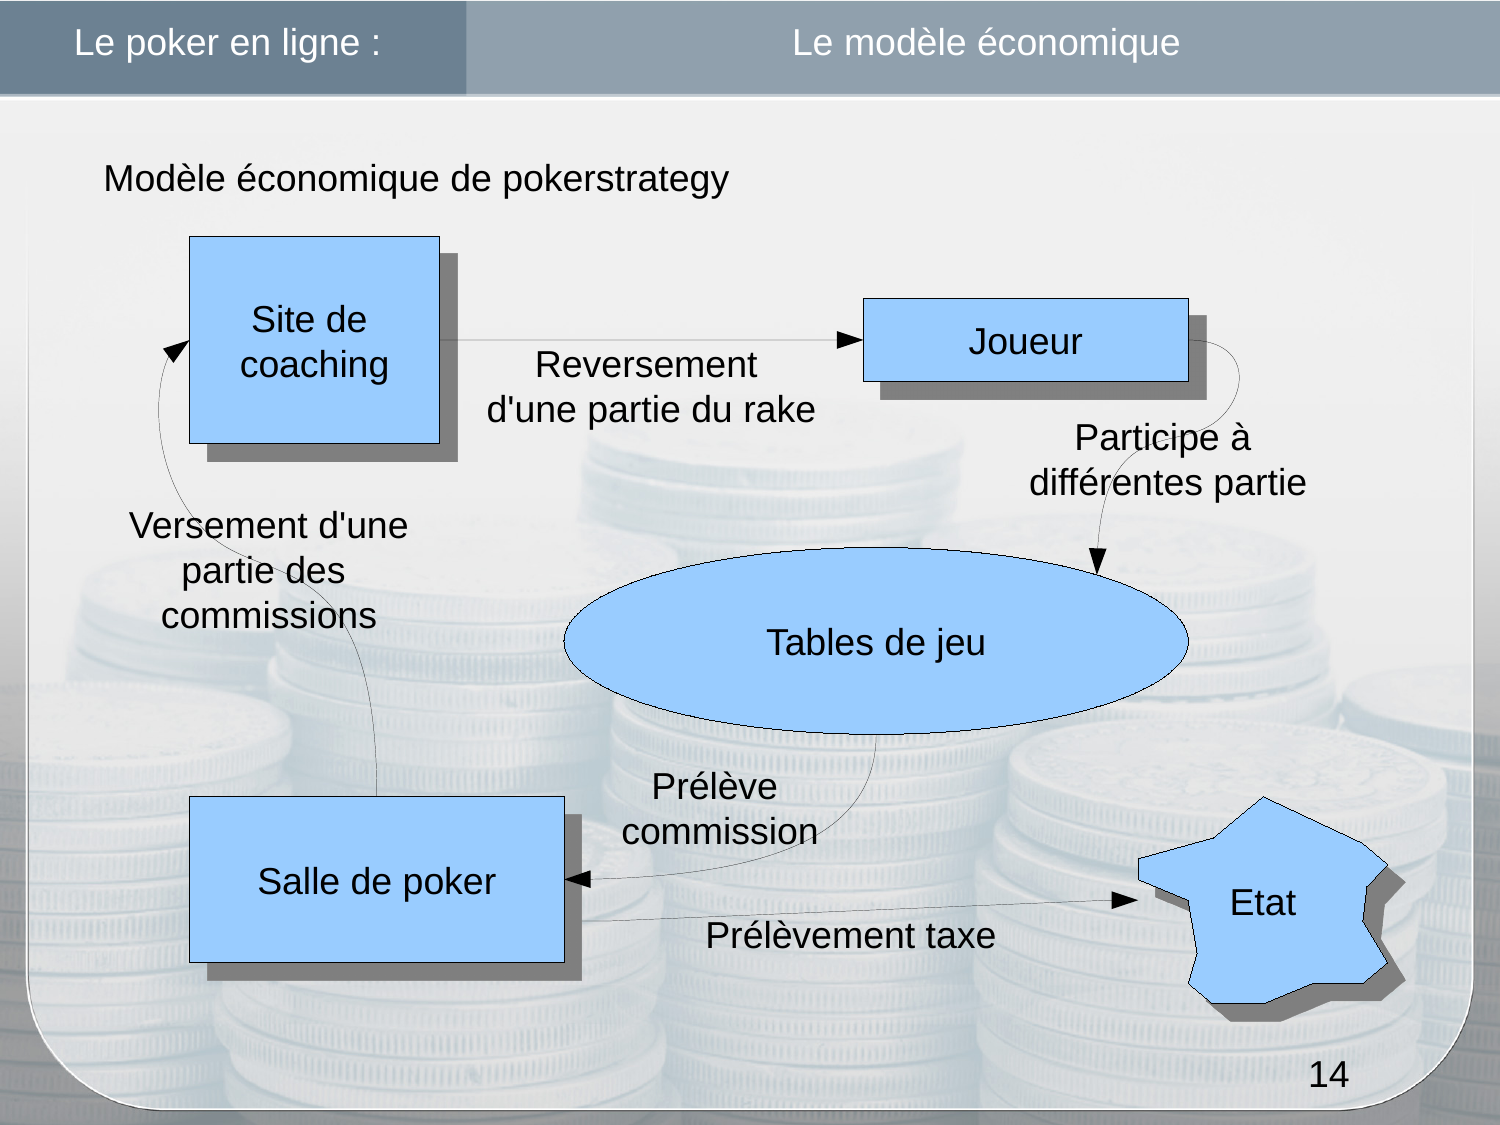

Le poker en ligne :
Le modèle économique
Modèle économique de pokerstrategy
Site de
coaching
Joueur
Tables de jeu
Etat
Salle de poker
14